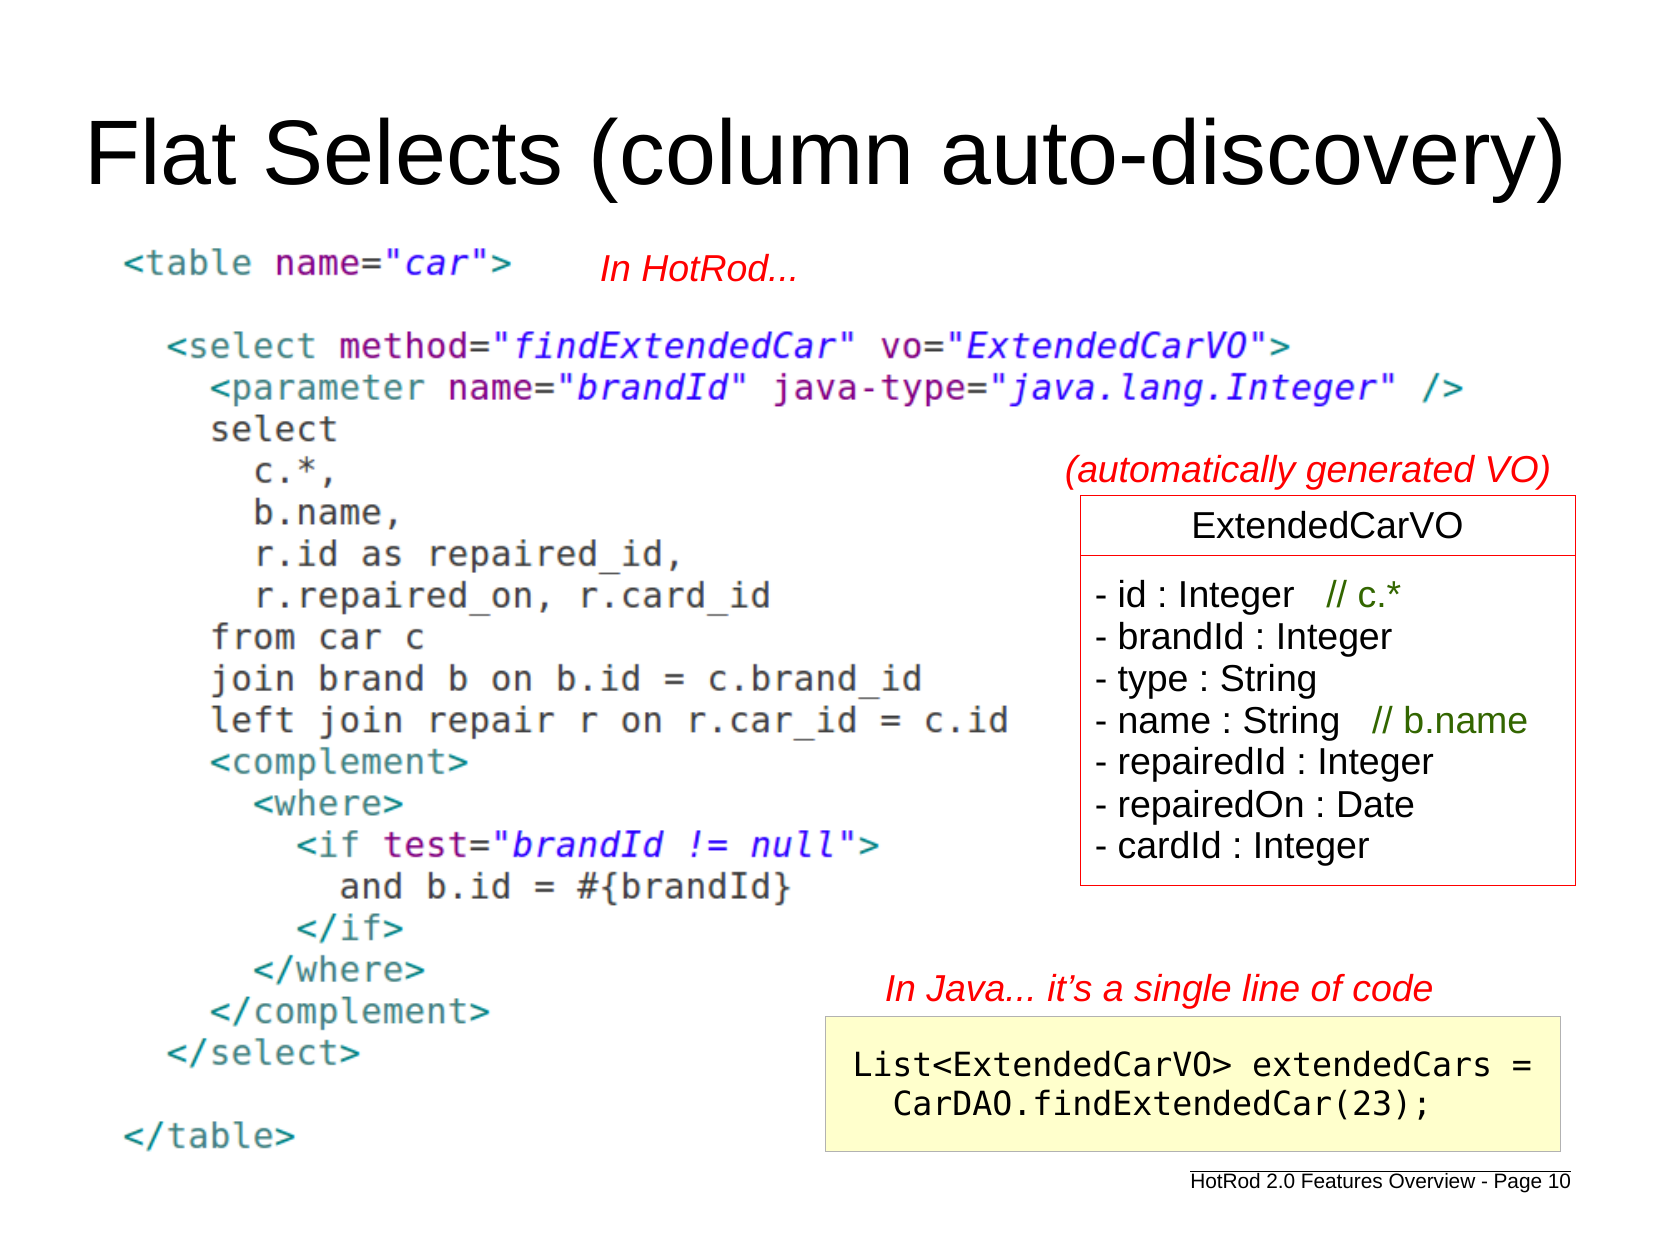

# Flat Selects (column auto-discovery)
In HotRod...
(automatically generated VO)
ExtendedCarVO
- id : Integer // c.*
- brandId : Integer
- type : String
- name : String // b.name
- repairedId : Integer
- repairedOn : Date
- cardId : Integer
In Java... it’s a single line of code
 List<ExtendedCarVO> extendedCars =
 CarDAO.findExtendedCar(23);
10